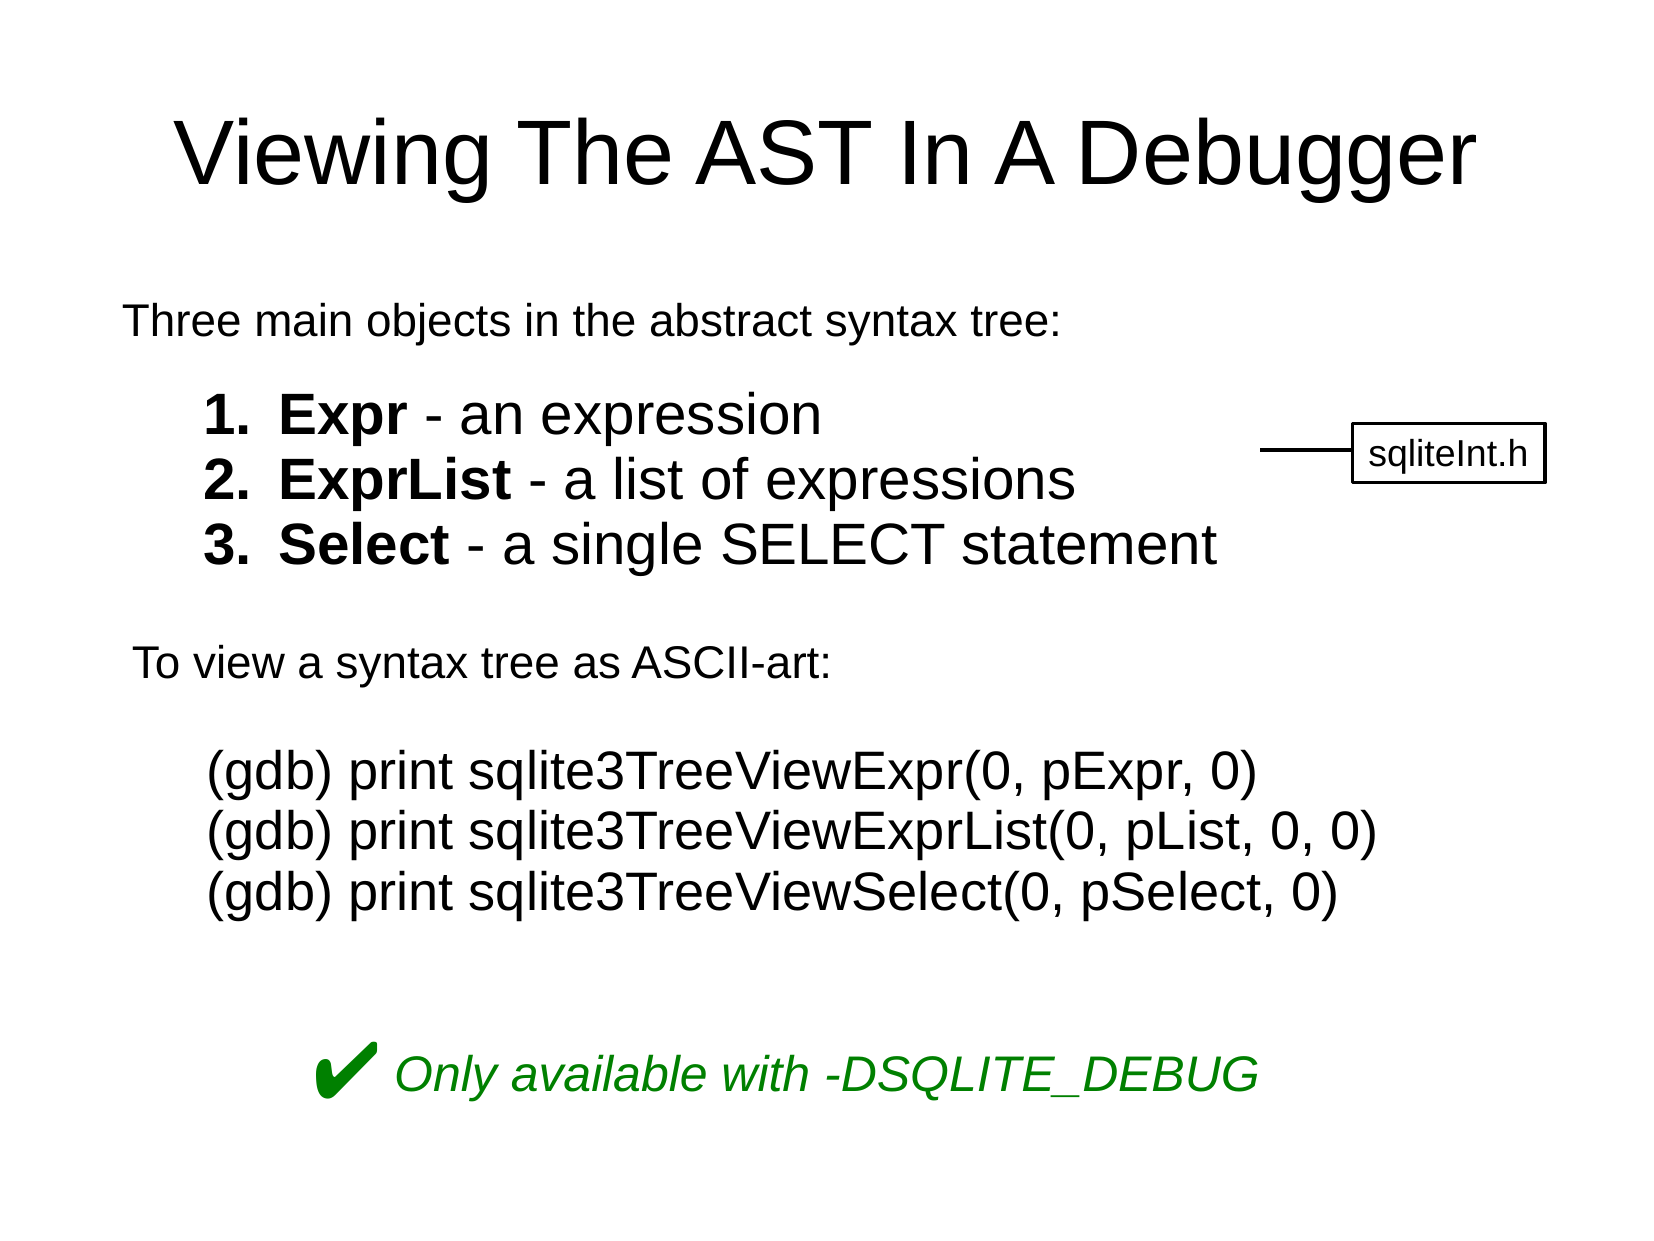

# Viewing The AST In A Debugger
Three main objects in the abstract syntax tree:
Expr - an expression
ExprList - a list of expressions
Select - a single SELECT statement
sqliteInt.h
To view a syntax tree as ASCII-art:
(gdb) print sqlite3TreeViewExpr(0, pExpr, 0)
(gdb) print sqlite3TreeViewExprList(0, pList, 0, 0)
(gdb) print sqlite3TreeViewSelect(0, pSelect, 0)
 Only available with -DSQLITE_DEBUG